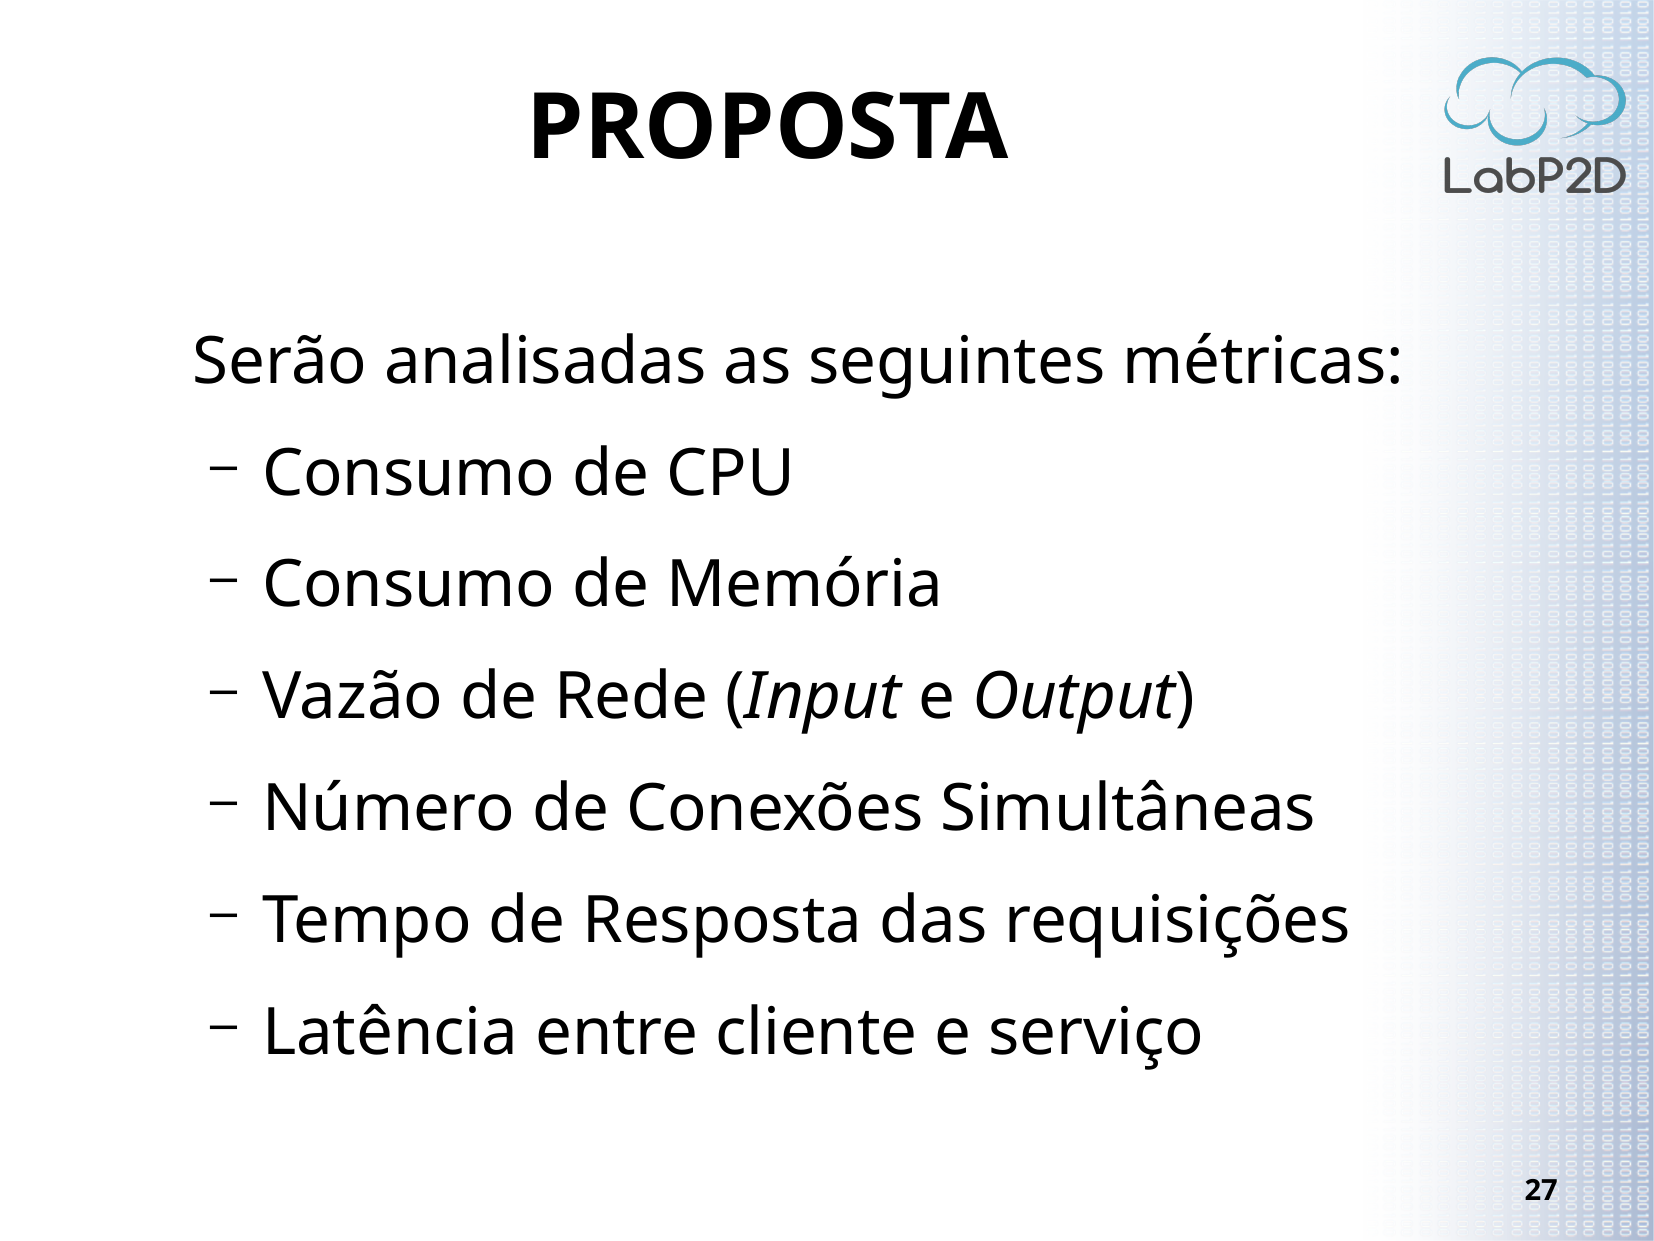

# PROPOSTA
Serão analisadas as seguintes métricas:
Consumo de CPU
Consumo de Memória
Vazão de Rede (Input e Output)
Número de Conexões Simultâneas
Tempo de Resposta das requisições
Latência entre cliente e serviço
27